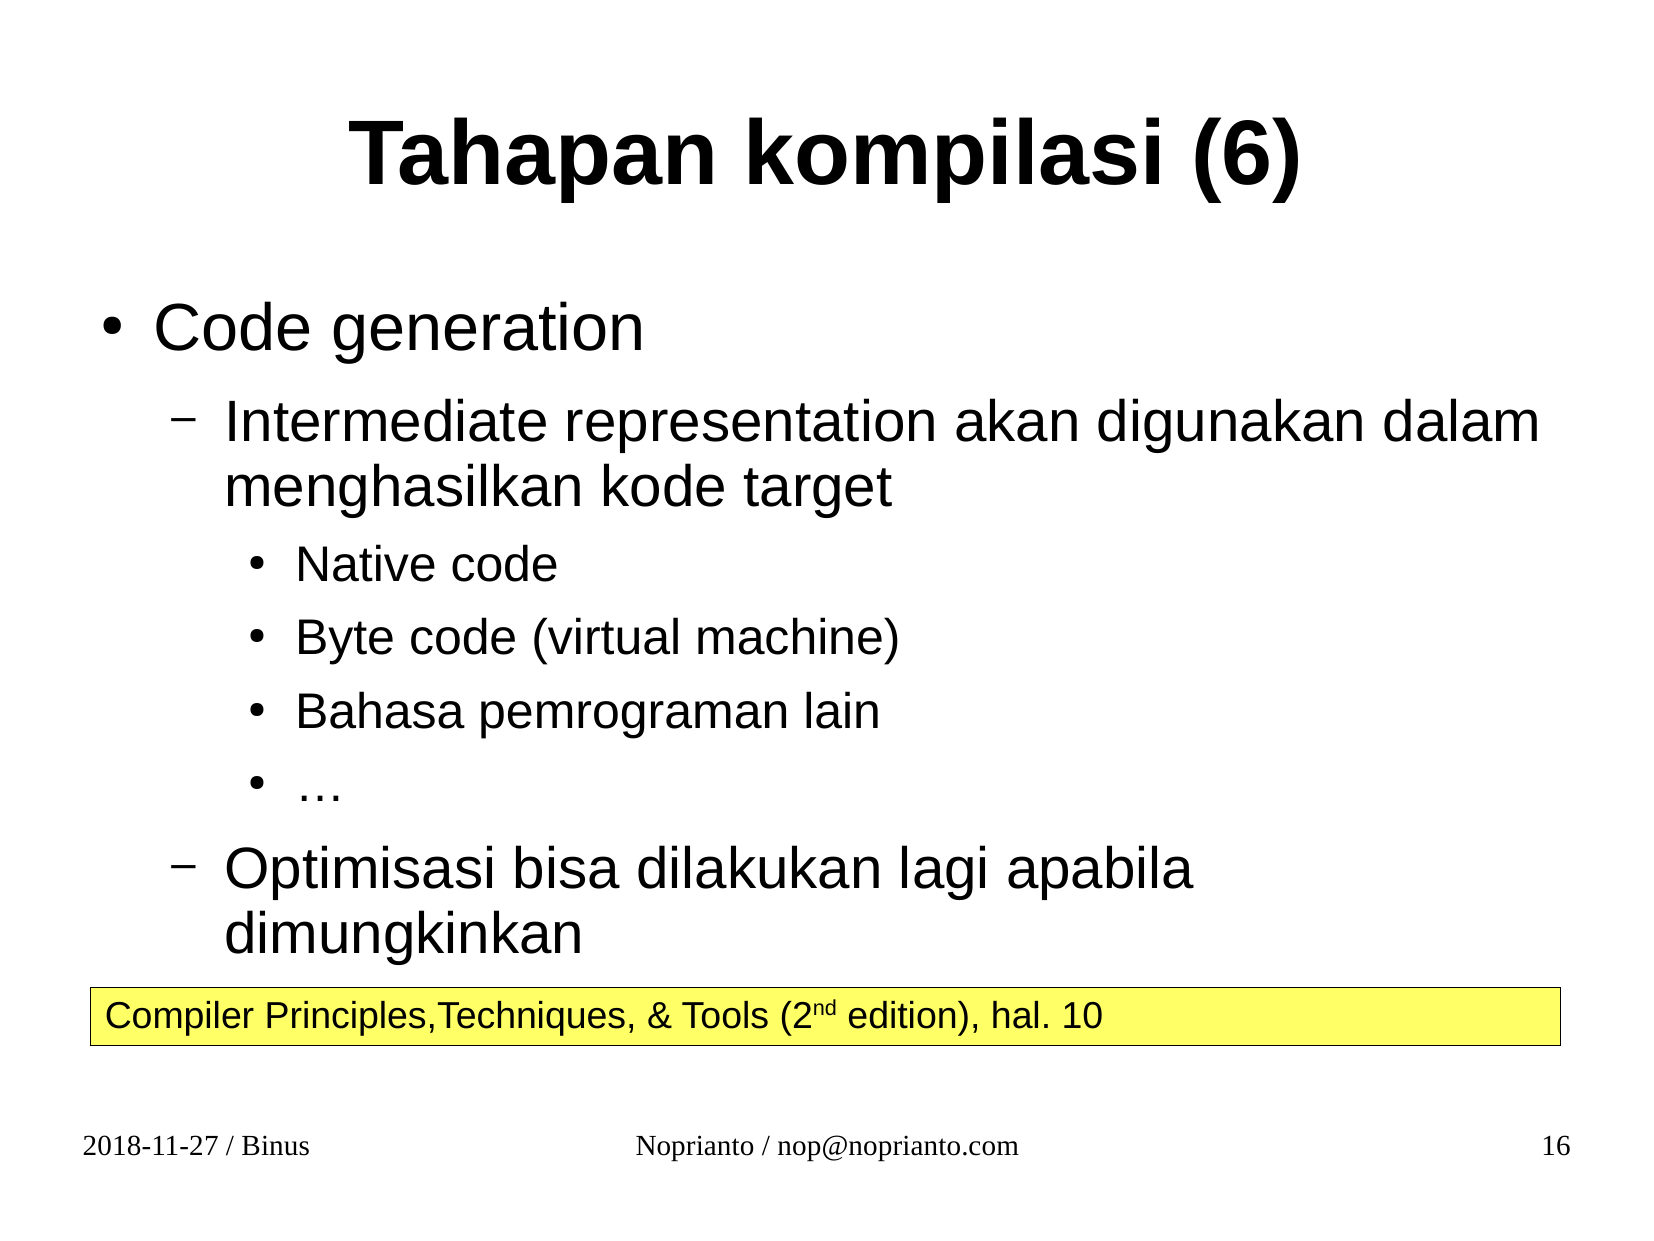

# Tahapan kompilasi (6)
Code generation
Intermediate representation akan digunakan dalam menghasilkan kode target
Native code
Byte code (virtual machine)
Bahasa pemrograman lain
…
Optimisasi bisa dilakukan lagi apabila dimungkinkan
Compiler Principles,Techniques, & Tools (2nd edition), hal. 10
2018-11-27 / Binus
Noprianto / nop@noprianto.com
16